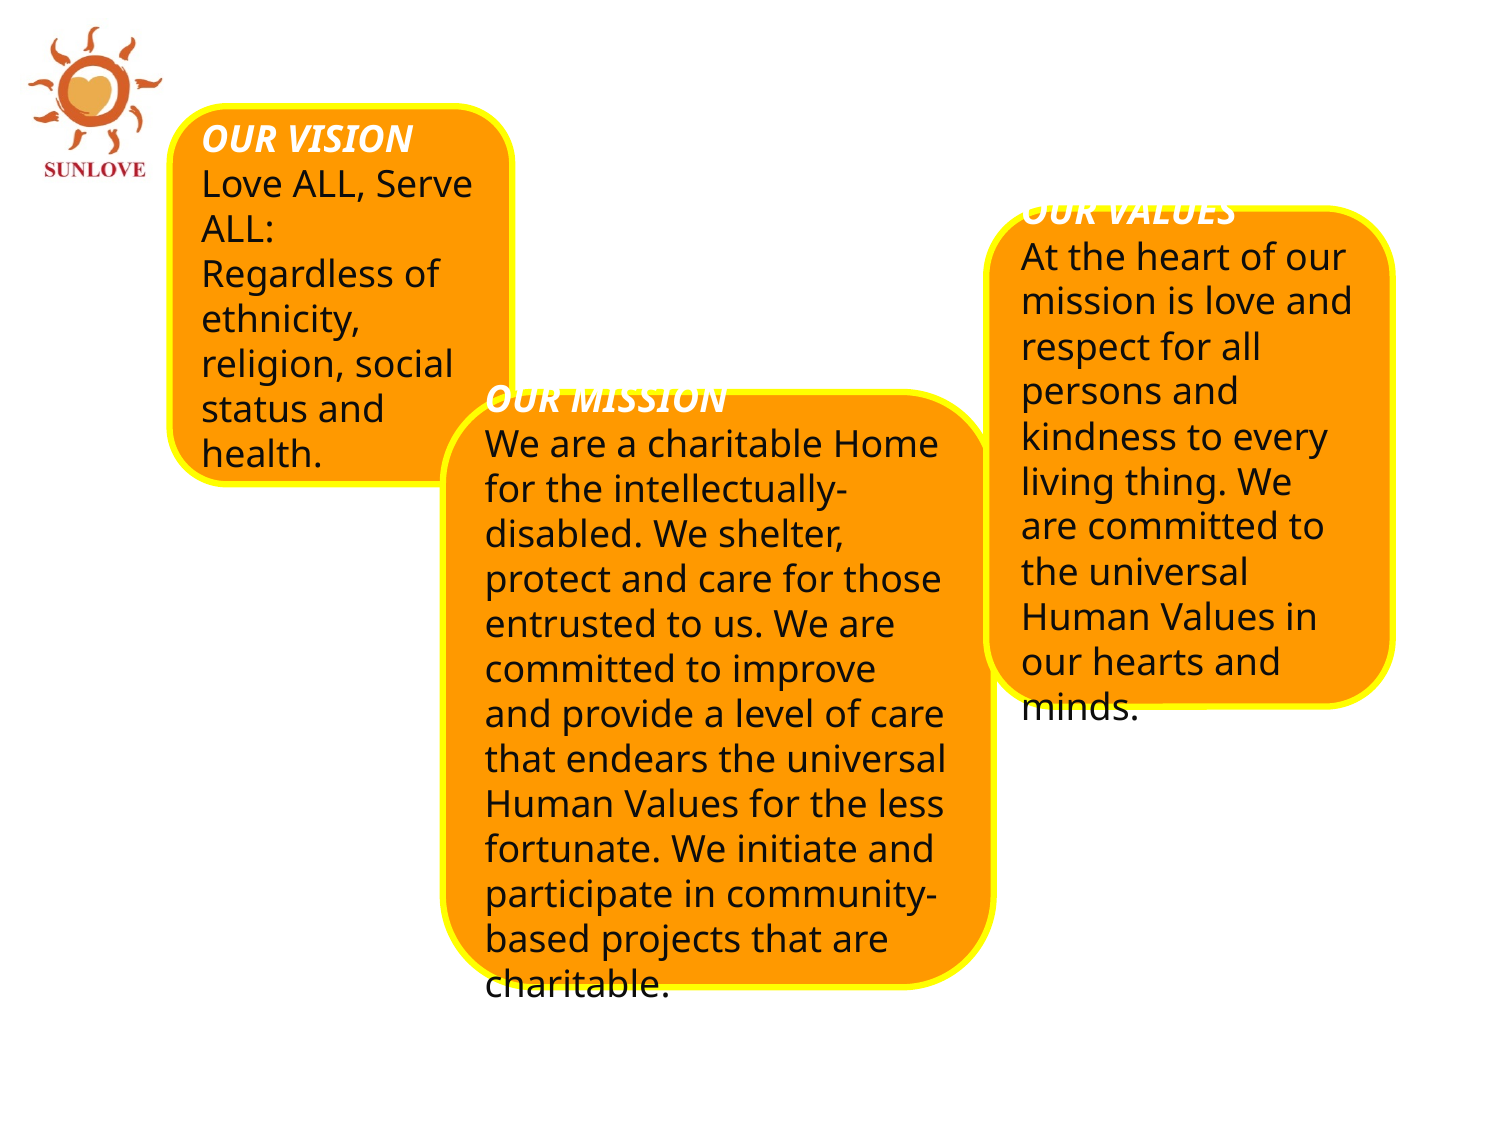

OUR VISION
Love ALL, Serve ALL:
Regardless of ethnicity, religion, social status and health.
OUR VALUES
At the heart of our mission is love and respect for all persons and kindness to every living thing. We are committed to the universal Human Values in our hearts and minds.
OUR MISSION
We are a charitable Home for the intellectually-disabled. We shelter, protect and care for those entrusted to us. We are committed to improve and provide a level of care that endears the universal Human Values for the less fortunate. We initiate and participate in community-based projects that are charitable.